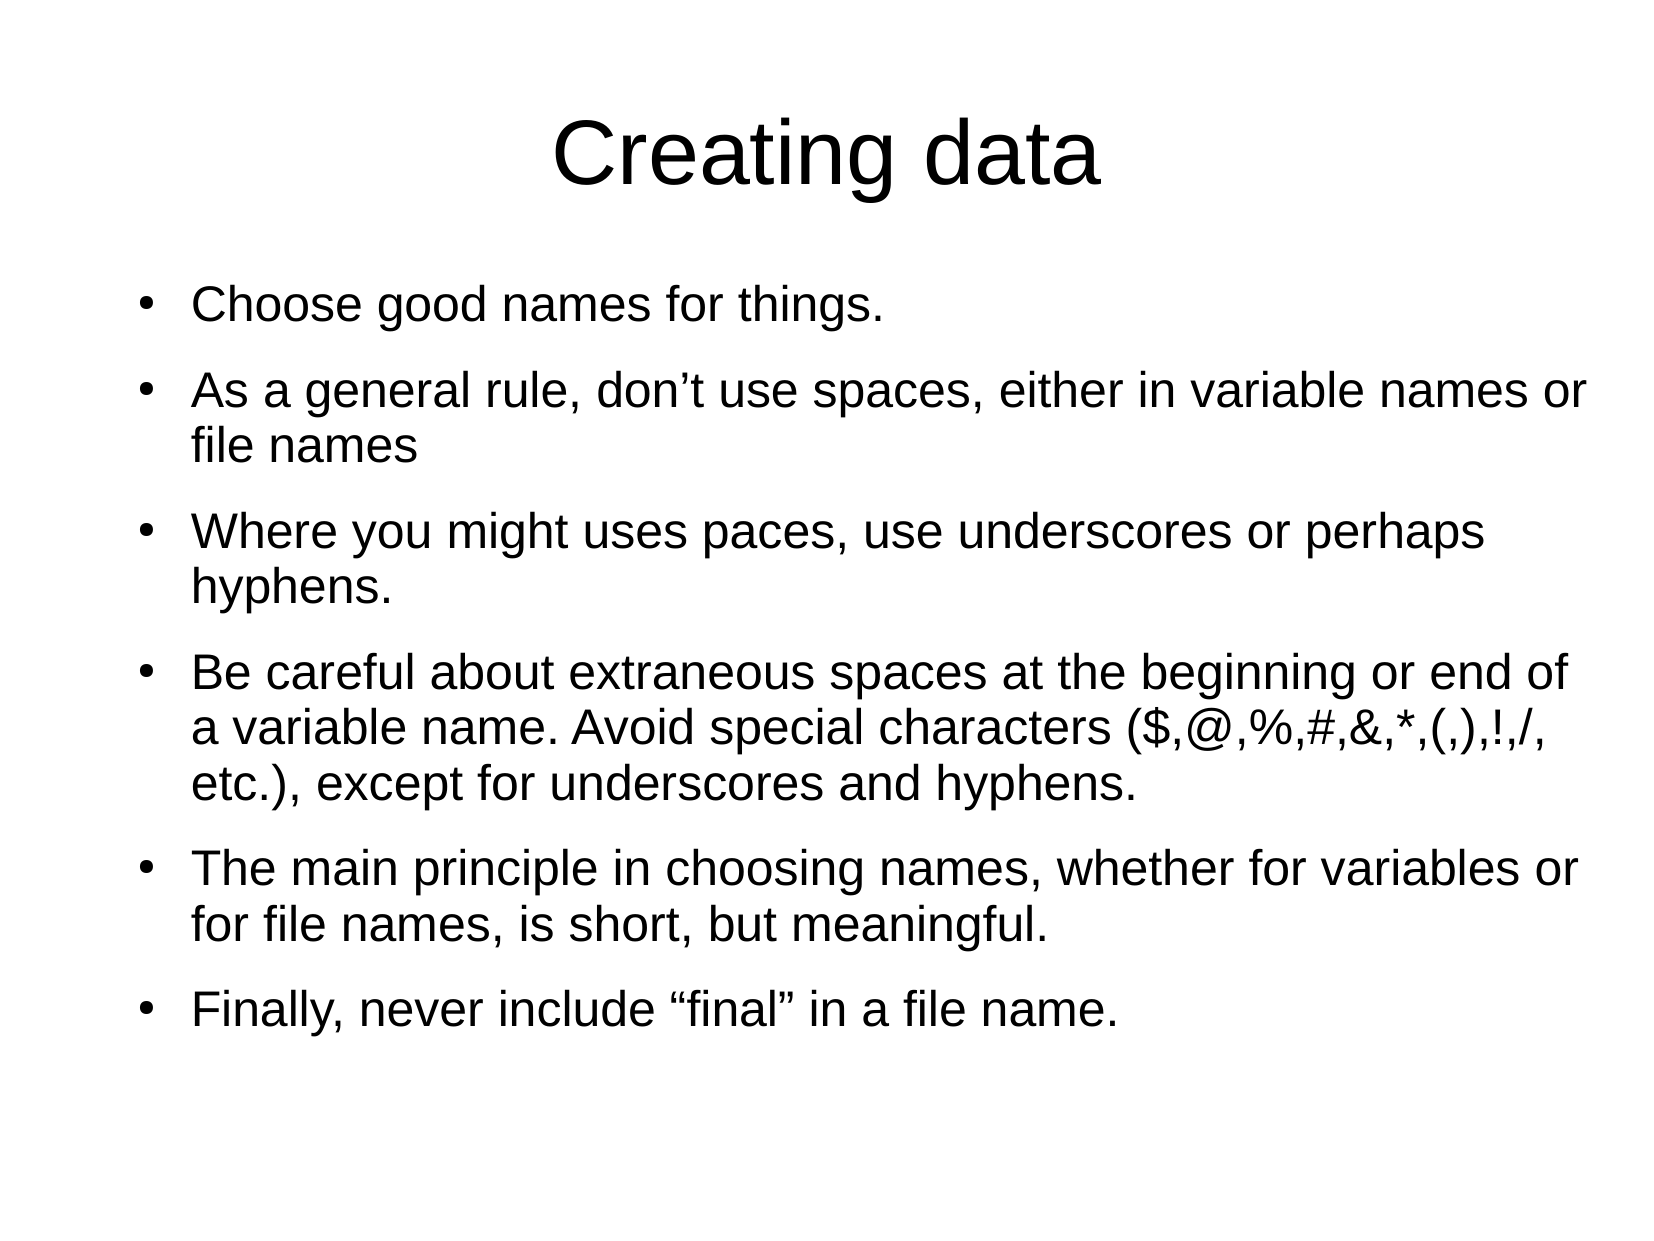

# Creating data
Choose good names for things.
As a general rule, don’t use spaces, either in variable names or file names
Where you might uses paces, use underscores or perhaps hyphens.
Be careful about extraneous spaces at the beginning or end of a variable name. Avoid special characters ($,@,%,#,&,*,(,),!,/, etc.), except for underscores and hyphens.
The main principle in choosing names, whether for variables or for file names, is short, but meaningful.
Finally, never include “final” in a file name.